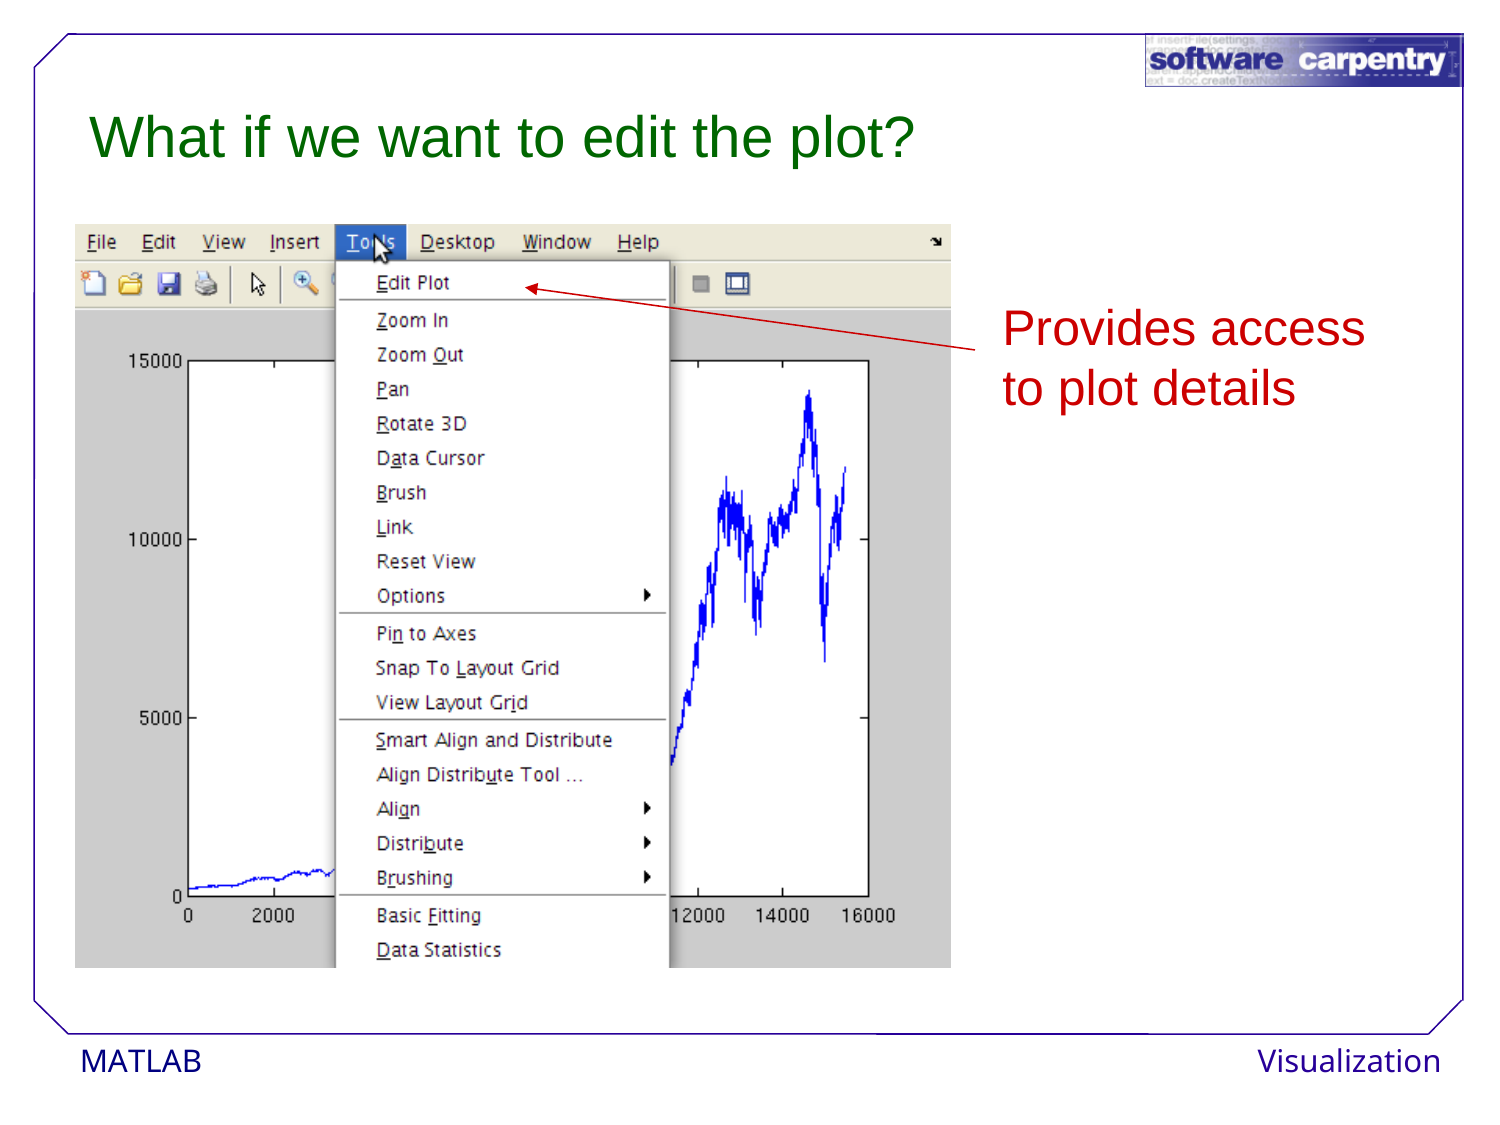

# What if we want to edit the plot?
Provides access to plot details